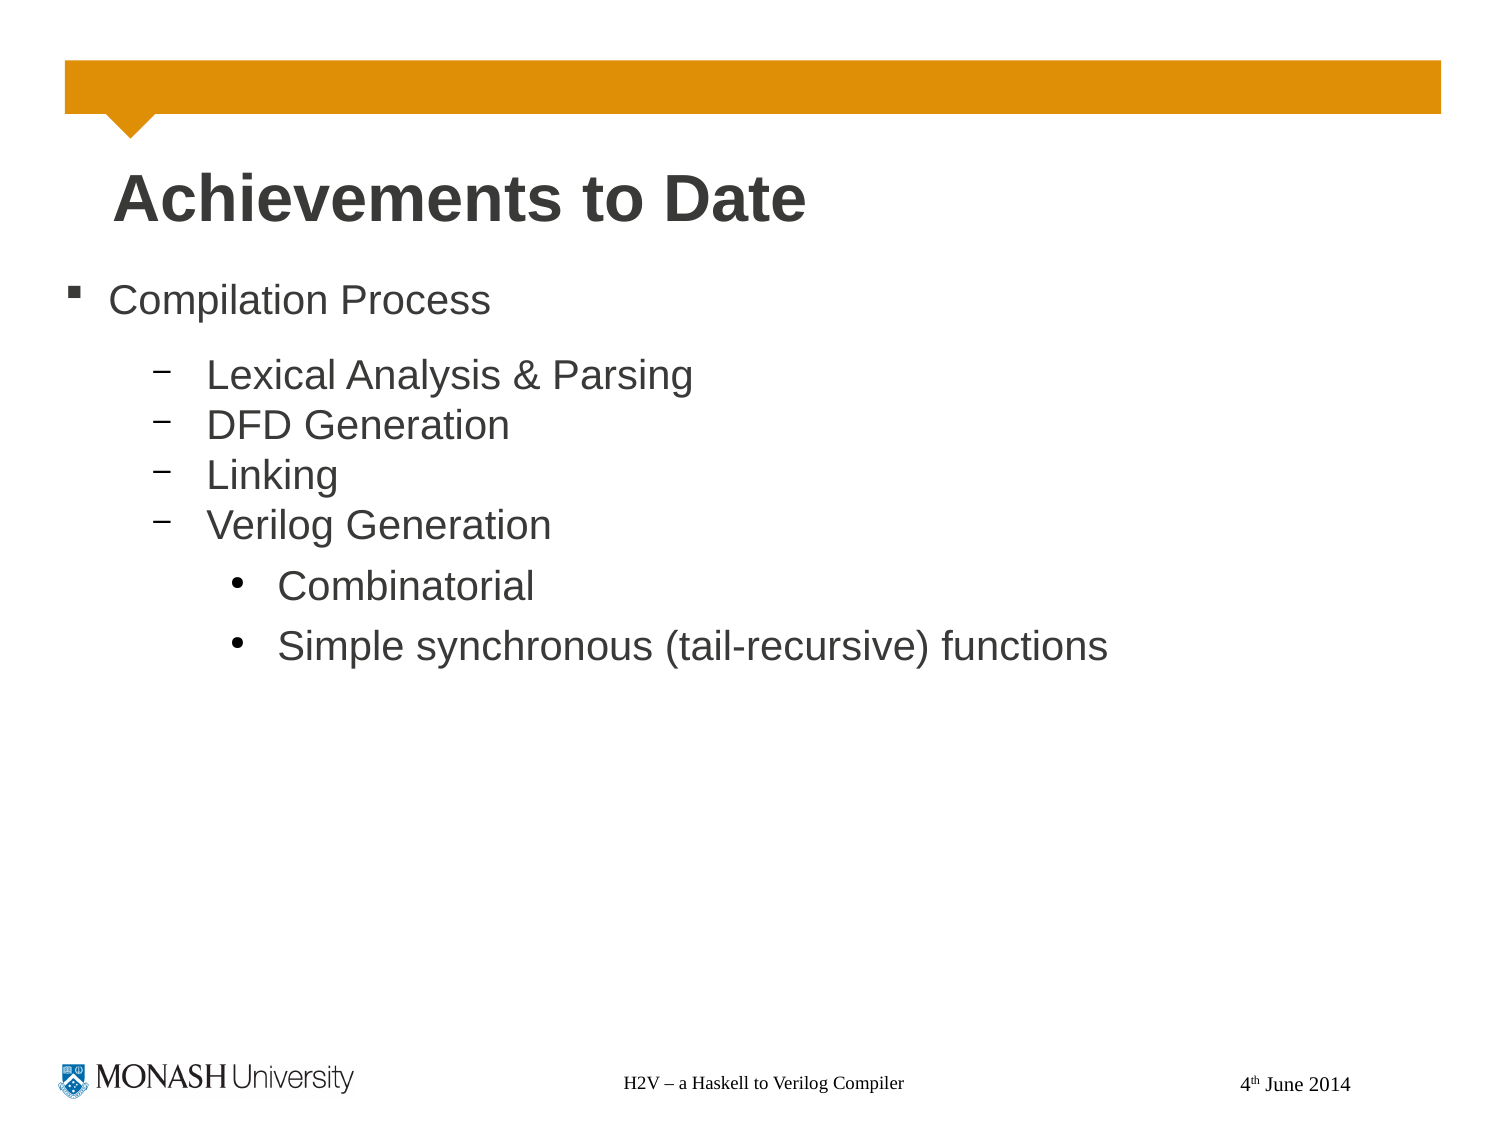

# Achievements to Date
Compilation Process
Lexical Analysis & Parsing
DFD Generation
Linking
Verilog Generation
Combinatorial
Simple synchronous (tail-recursive) functions